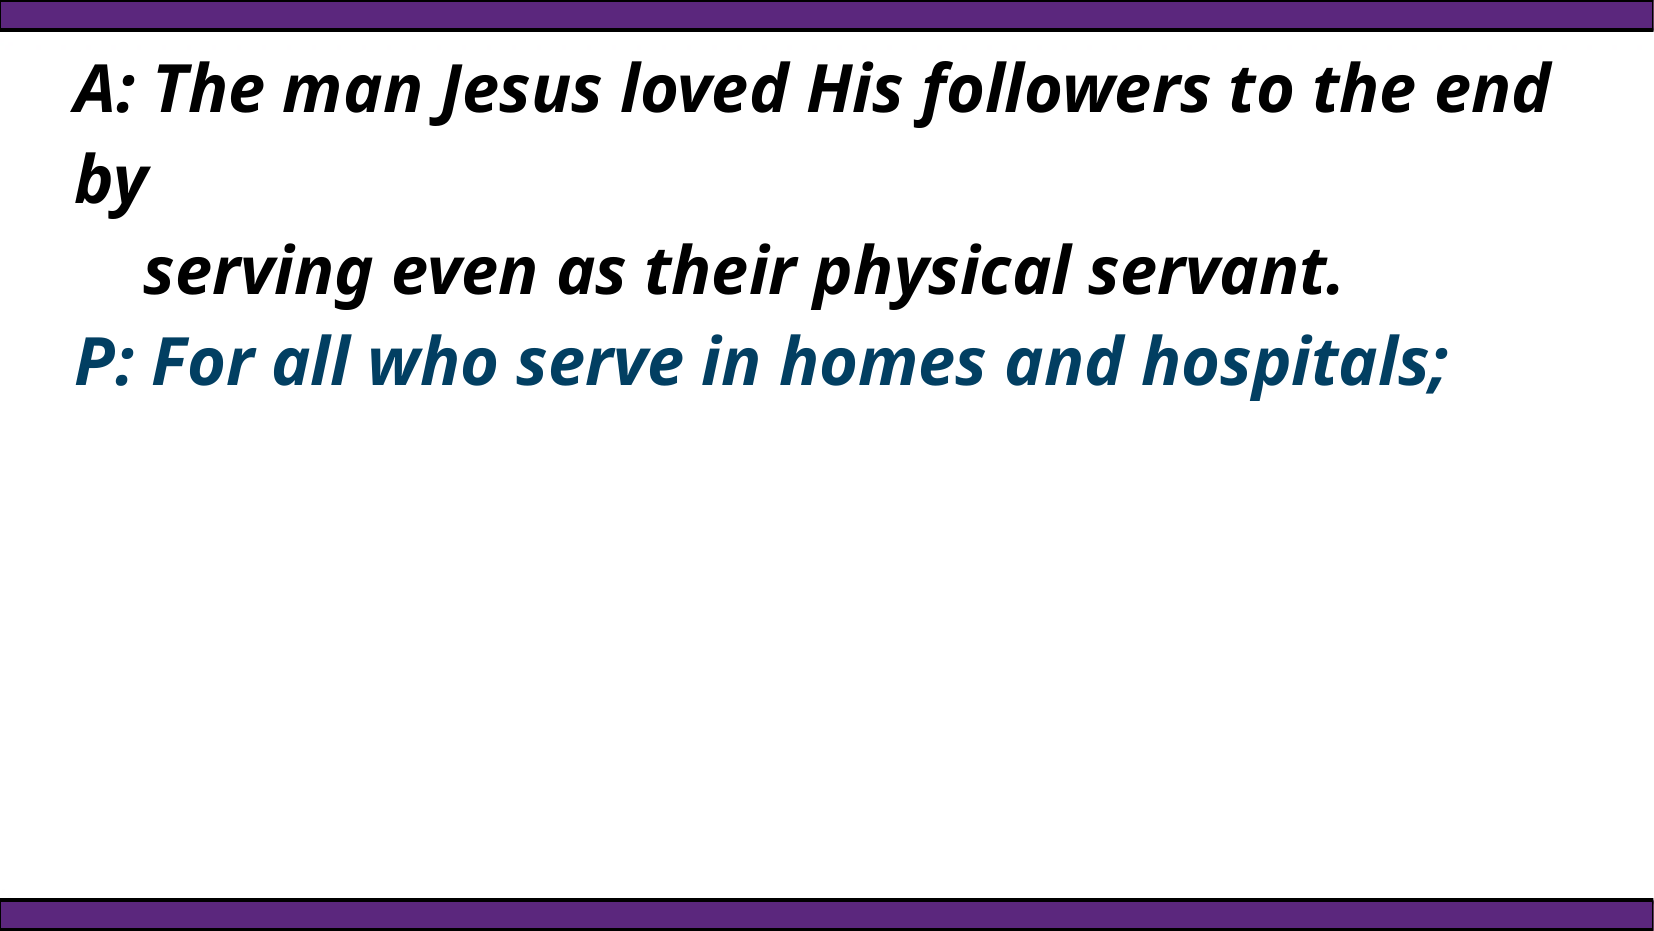

A: The man Jesus loved His followers to the end by
 serving even as their physical servant.
P: For all who serve in homes and hospitals;